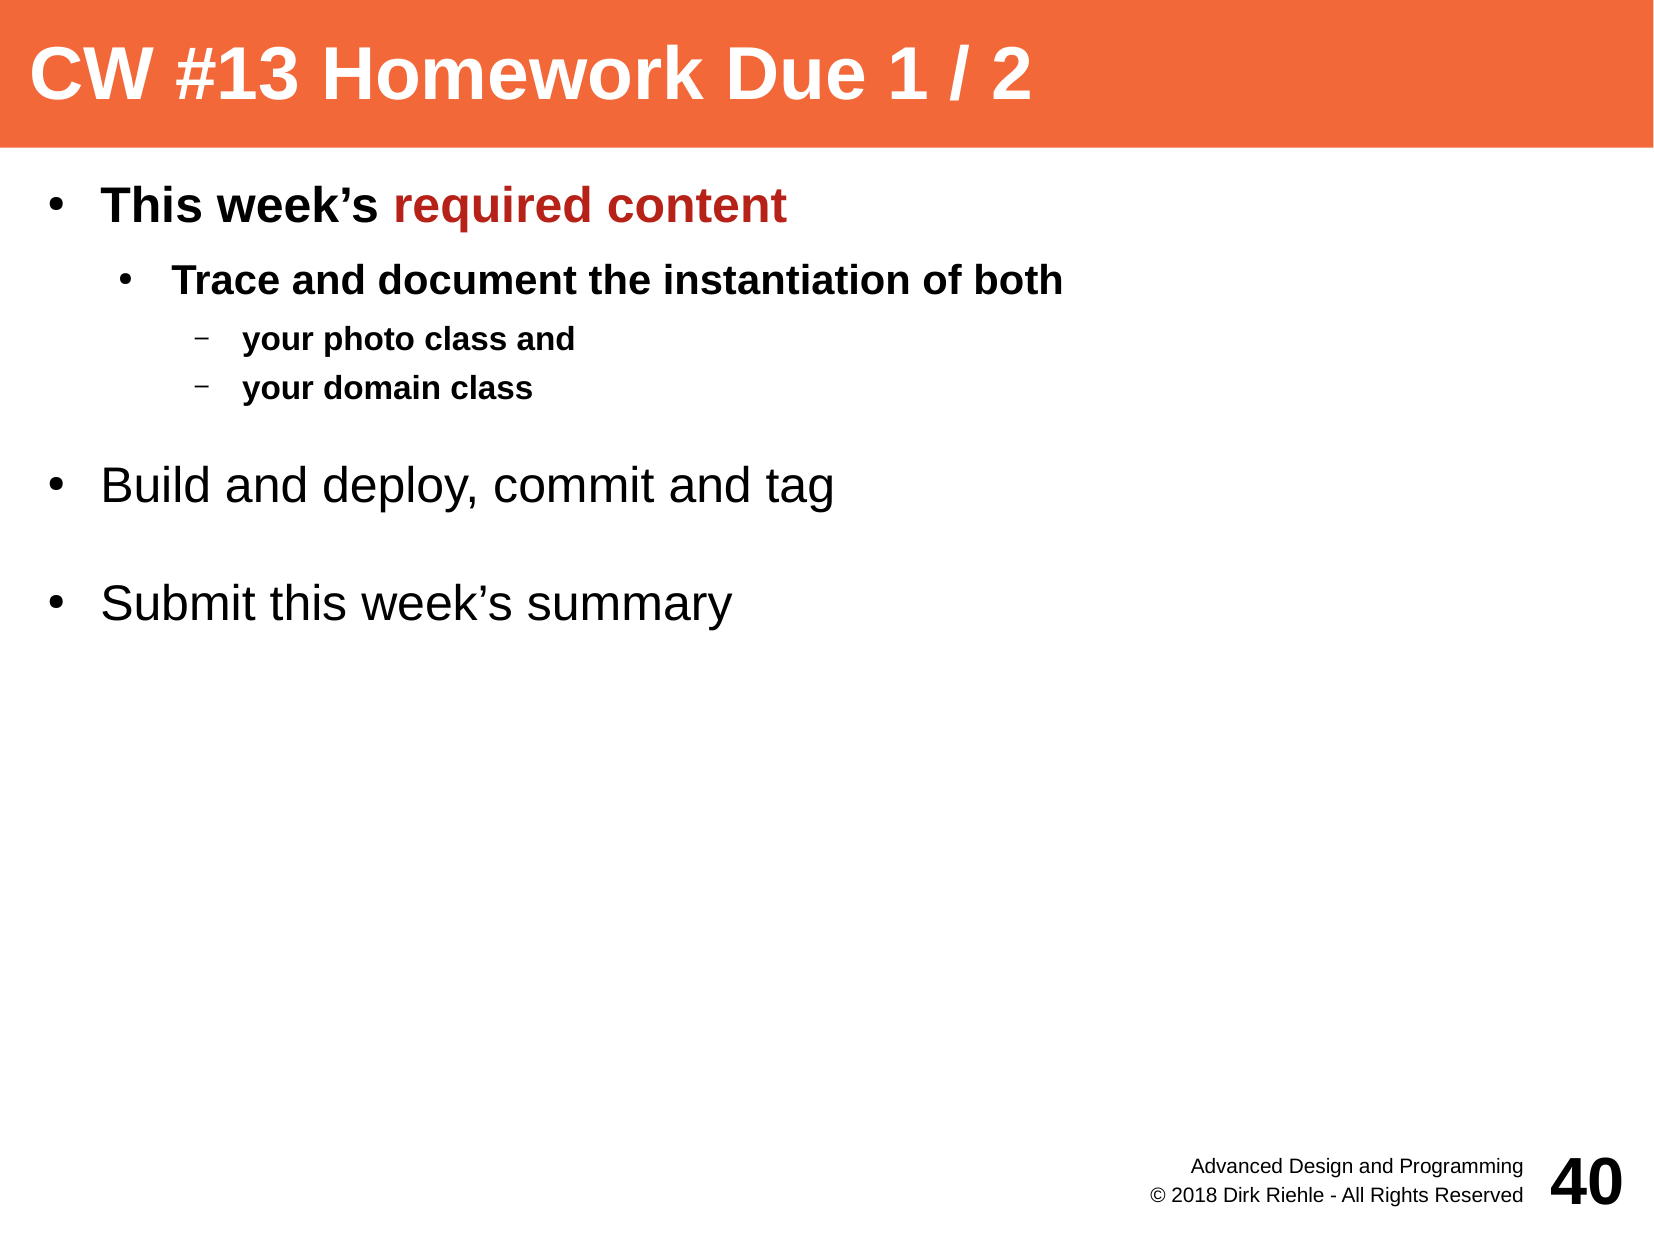

# CW #13 Homework Due 1 / 2
This week’s required content
Trace and document the instantiation of both
your photo class and
your domain class
Build and deploy, commit and tag
Submit this week’s summary
Advanced Design and Programming
40
© 2018 Dirk Riehle - All Rights Reserved